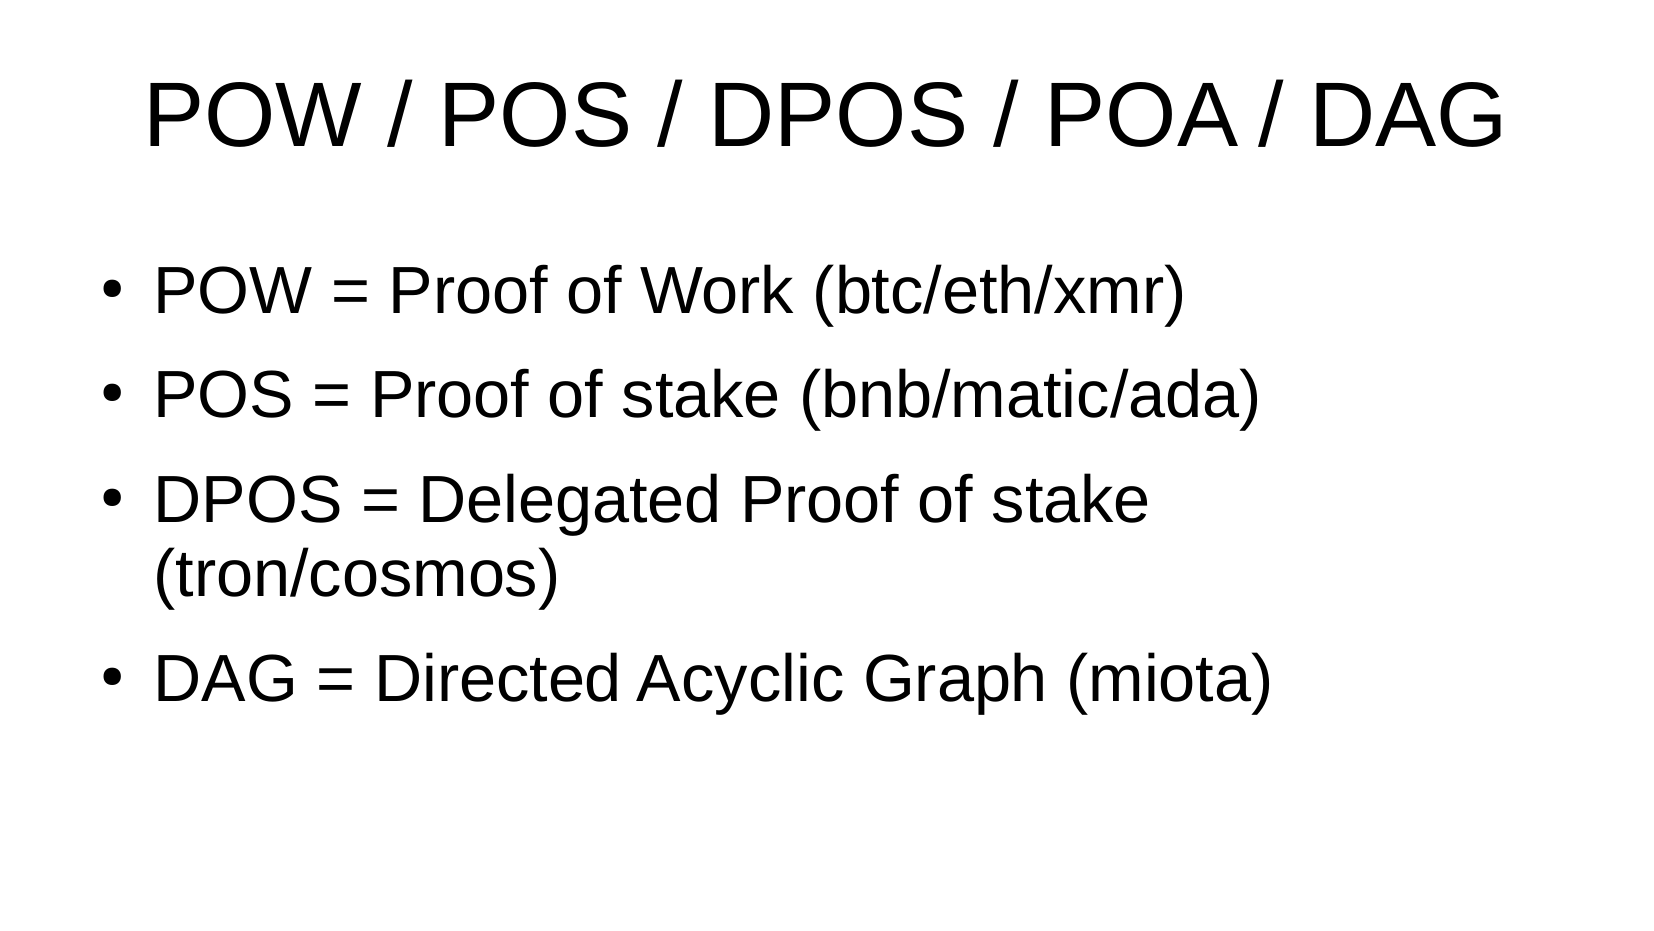

# POW / POS / DPOS / POA / DAG
POW = Proof of Work (btc/eth/xmr)
POS = Proof of stake (bnb/matic/ada)
DPOS = Delegated Proof of stake (tron/cosmos)
DAG = Directed Acyclic Graph (miota)